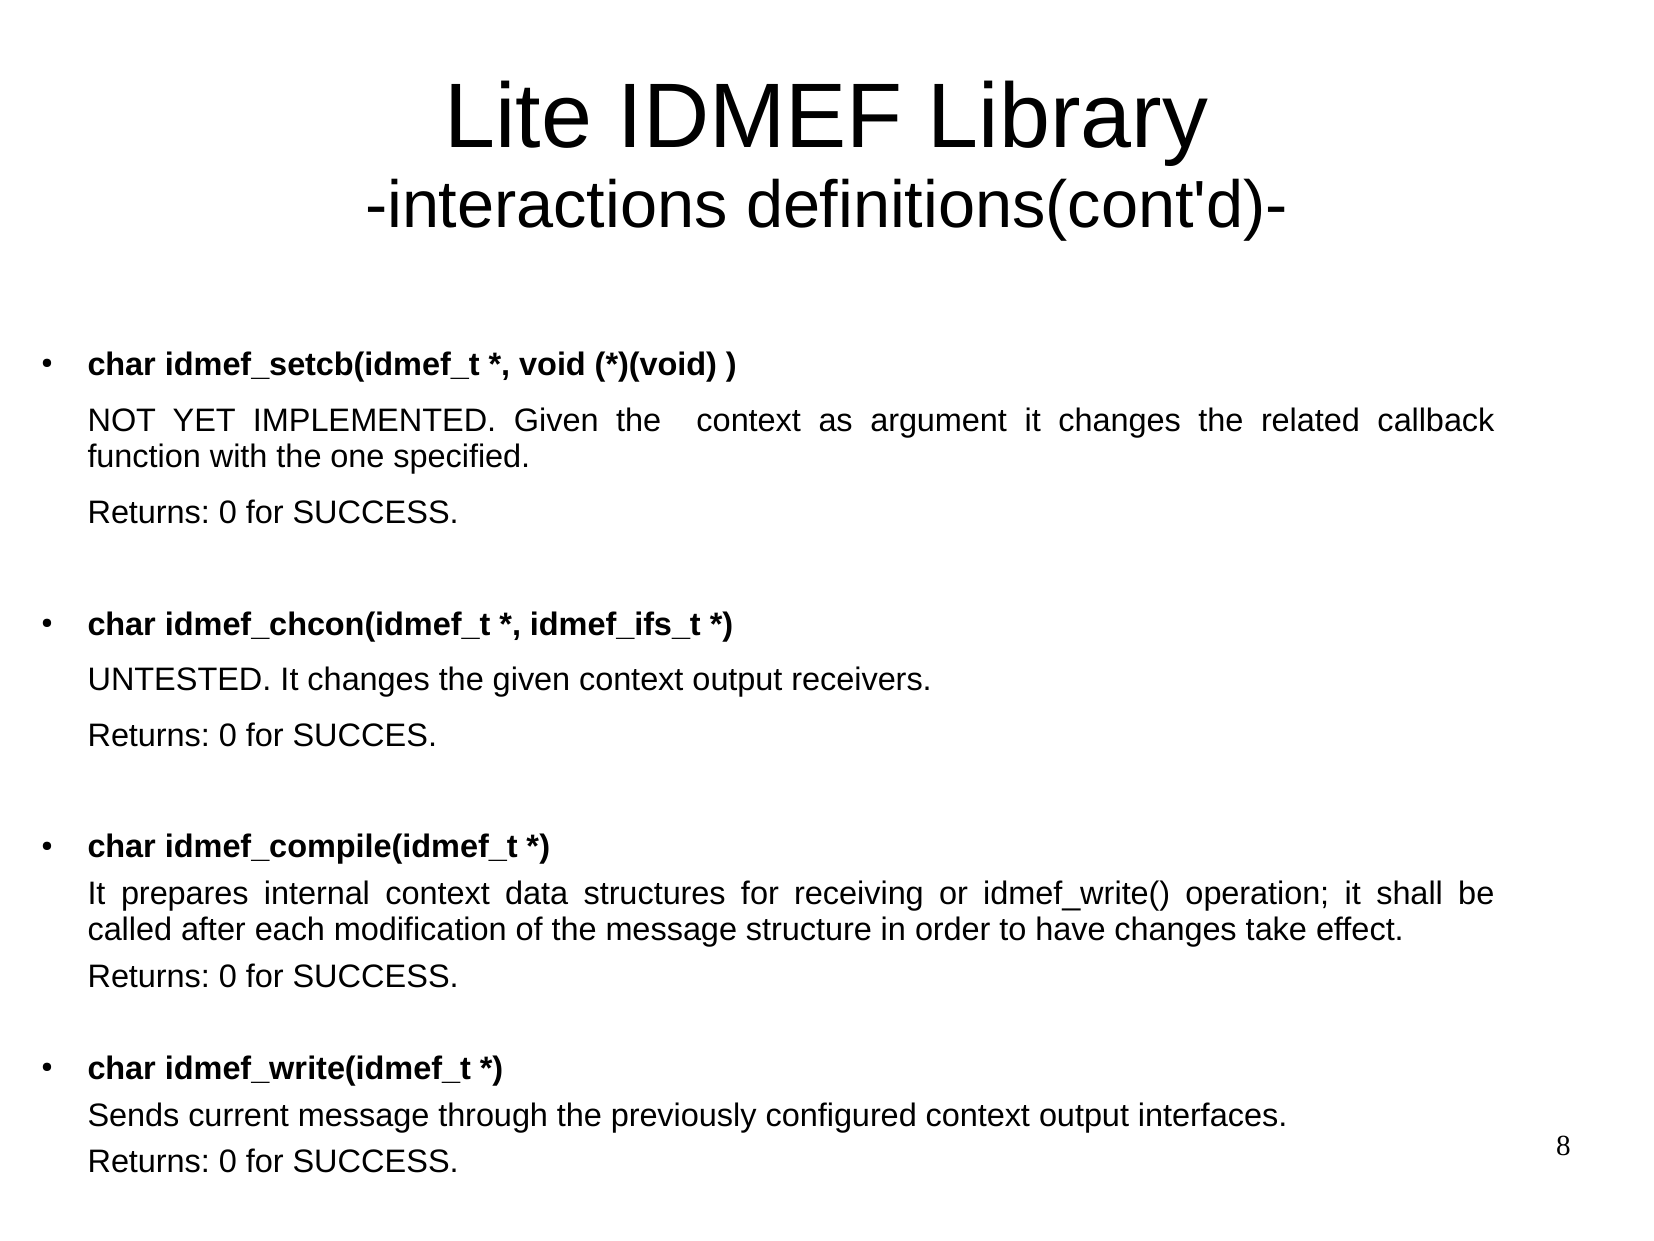

# Lite IDMEF Library -interactions definitions(cont'd)-
char idmef_setcb(idmef_t *, void (*)(void) )
NOT YET IMPLEMENTED. Given the context as argument it changes the related callback function with the one specified.
Returns: 0 for SUCCESS.
char idmef_chcon(idmef_t *, idmef_ifs_t *)
UNTESTED. It changes the given context output receivers.
Returns: 0 for SUCCES.
char idmef_compile(idmef_t *)
It prepares internal context data structures for receiving or idmef_write() operation; it shall be called after each modification of the message structure in order to have changes take effect.
Returns: 0 for SUCCESS.
char idmef_write(idmef_t *)
Sends current message through the previously configured context output interfaces.
Returns: 0 for SUCCESS.
8